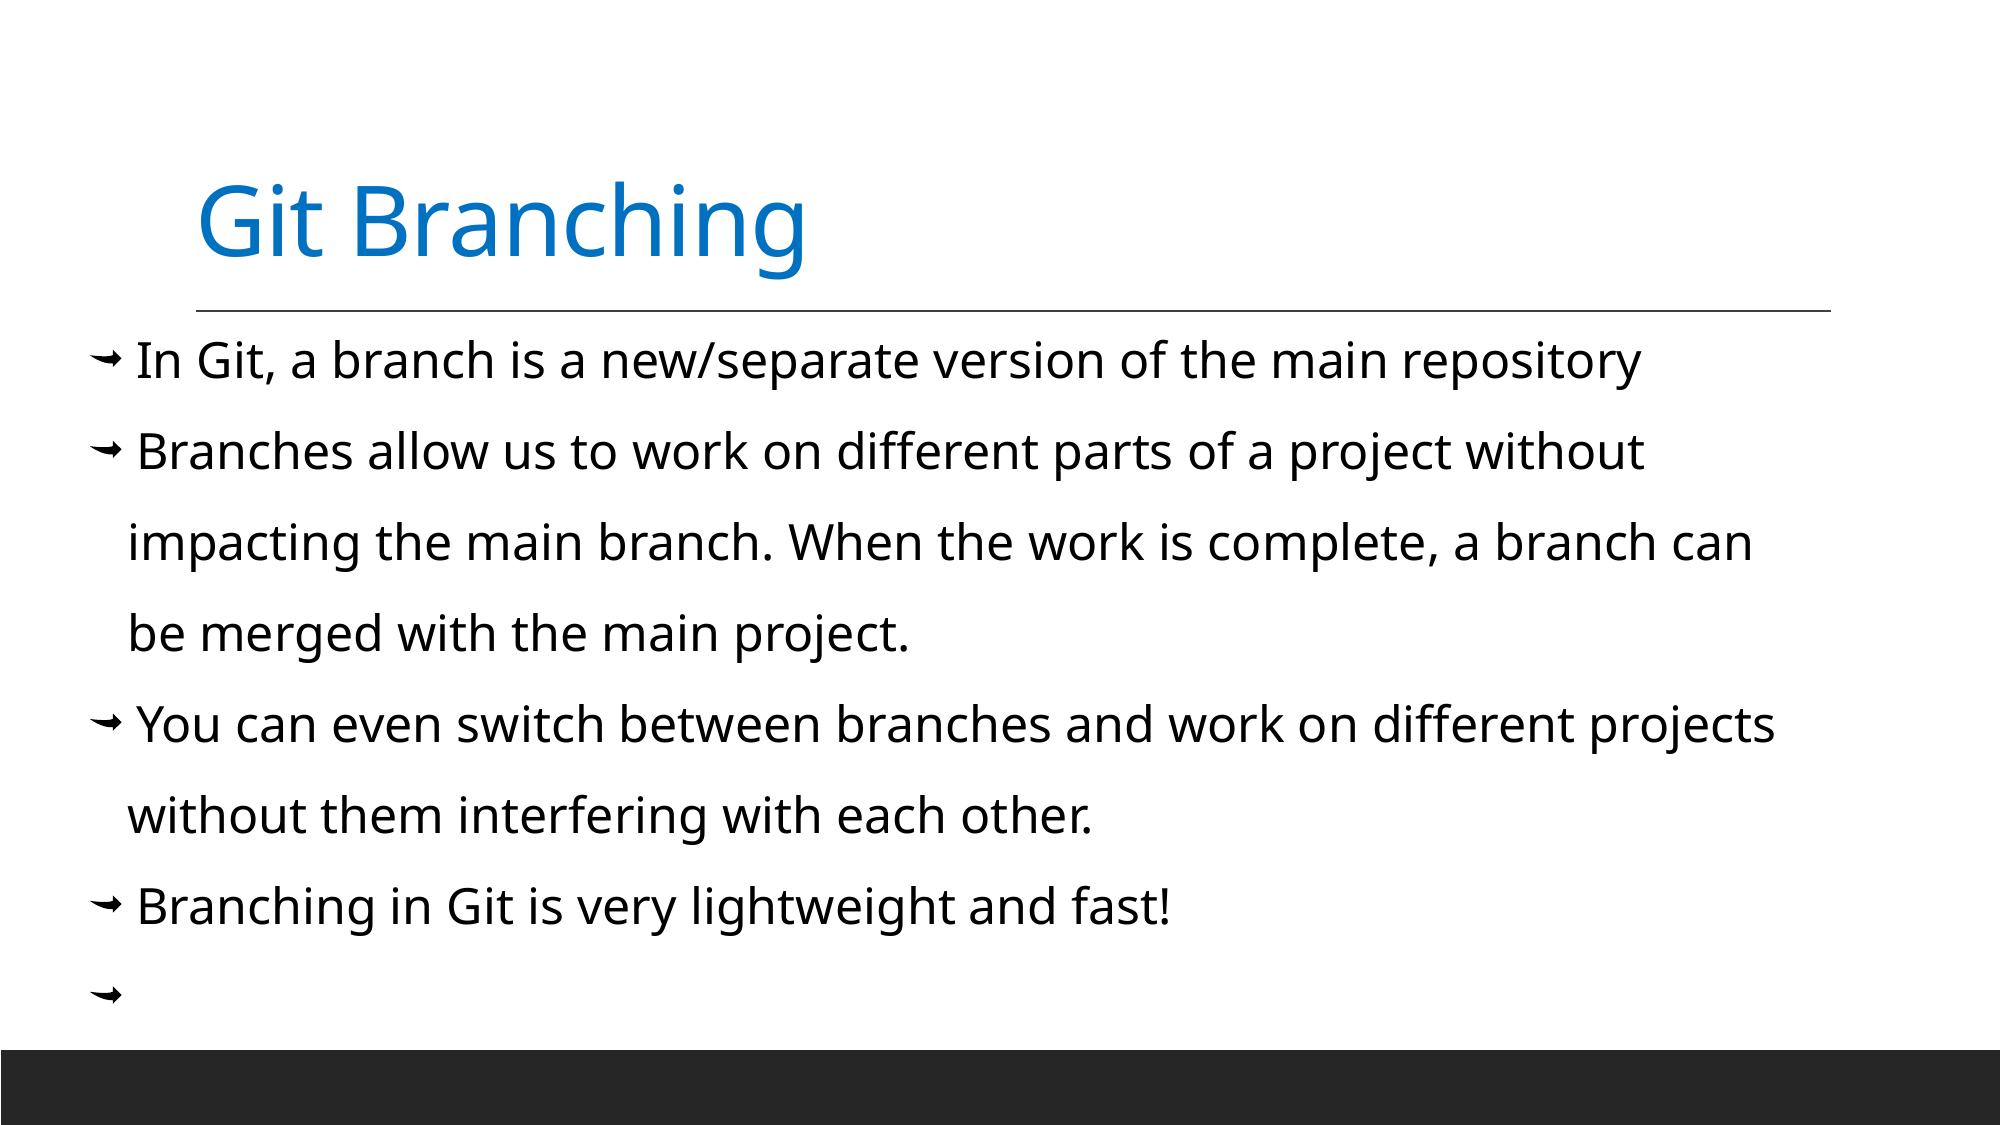

# Git Branching
 In Git, a branch is a new/separate version of the main repository
 Branches allow us to work on different parts of a project without
 impacting the main branch. When the work is complete, a branch can
 be merged with the main project.
 You can even switch between branches and work on different projects
 without them interfering with each other.
 Branching in Git is very lightweight and fast!